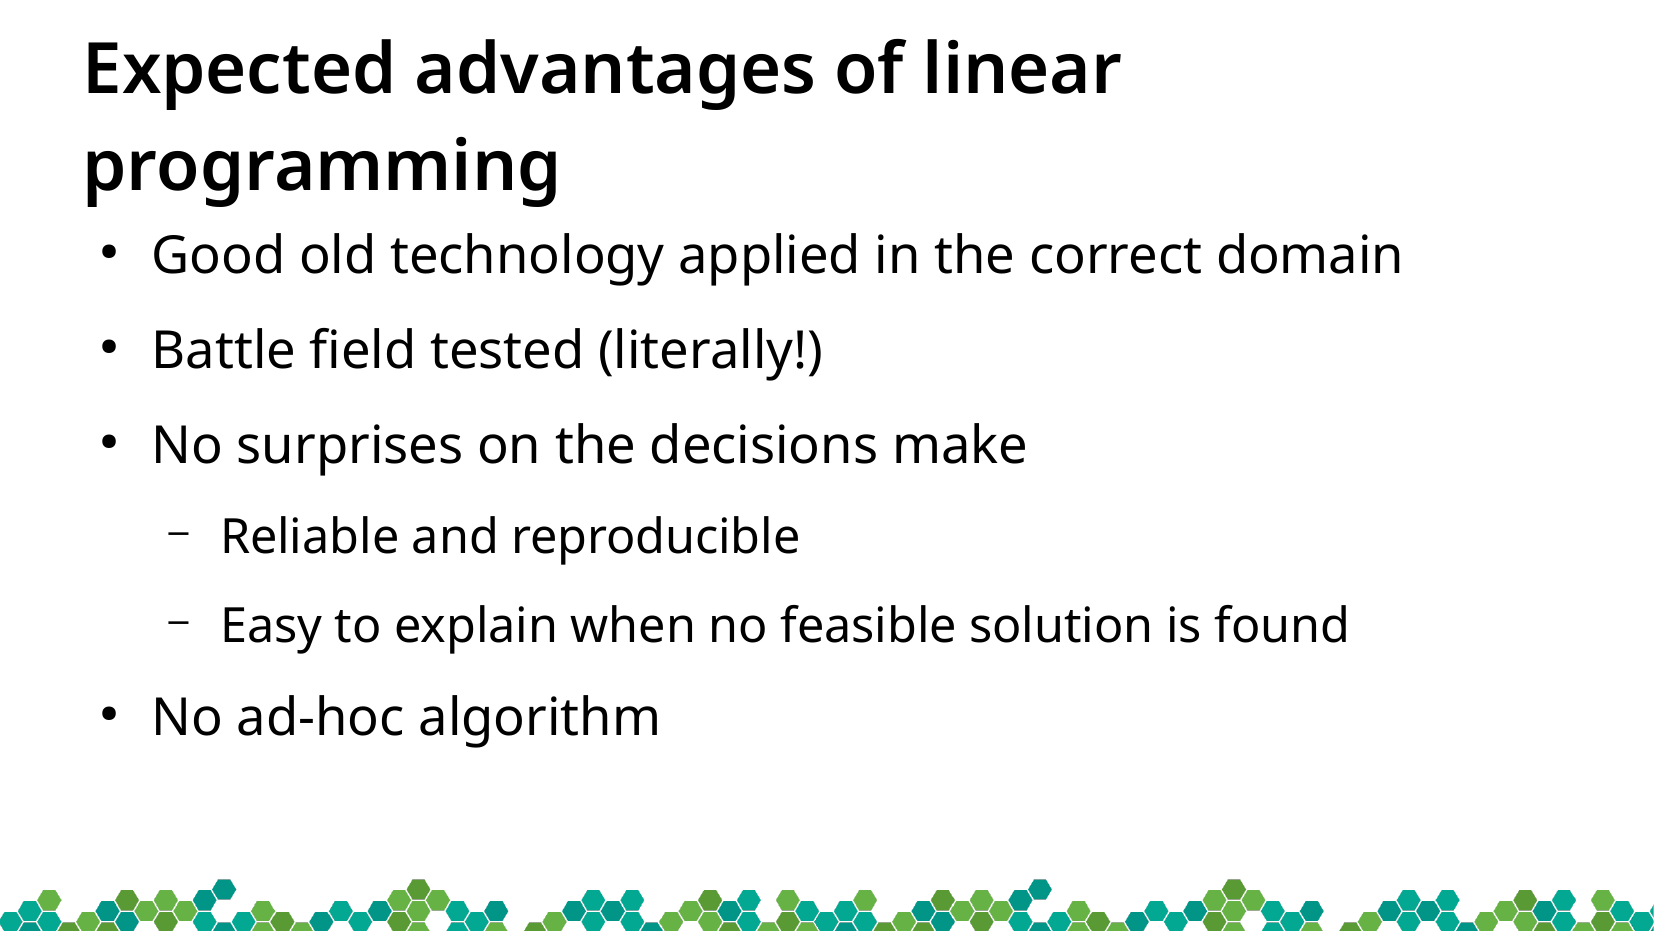

# Expected advantages of linear programming
Good old technology applied in the correct domain
Battle field tested (literally!)
No surprises on the decisions make
Reliable and reproducible
Easy to explain when no feasible solution is found
No ad-hoc algorithm